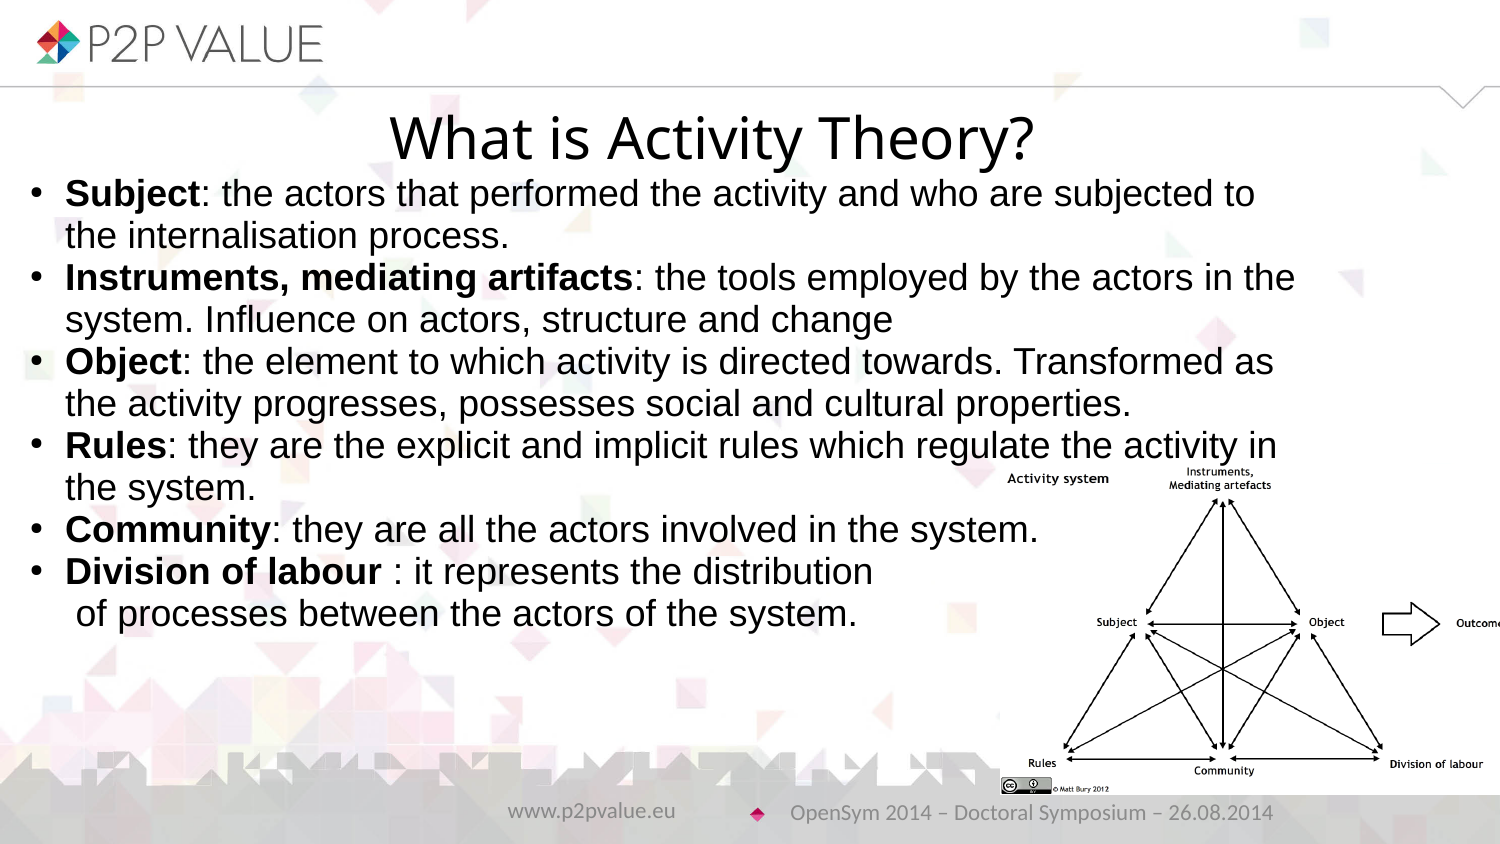

# What is Activity Theory?
Subject: the actors that performed the activity and who are subjected to the internalisation process.
Instruments, mediating artifacts: the tools employed by the actors in the system. Influence on actors, structure and change
Object: the element to which activity is directed towards. Transformed as the activity progresses, possesses social and cultural properties.
Rules: they are the explicit and implicit rules which regulate the activity in the system.
Community: they are all the actors involved in the system.
Division of labour : it represents the distribution
 of processes between the actors of the system.
OpenSym 2014 – Doctoral Symposium – 26.08.2014
www.p2pvalue.eu